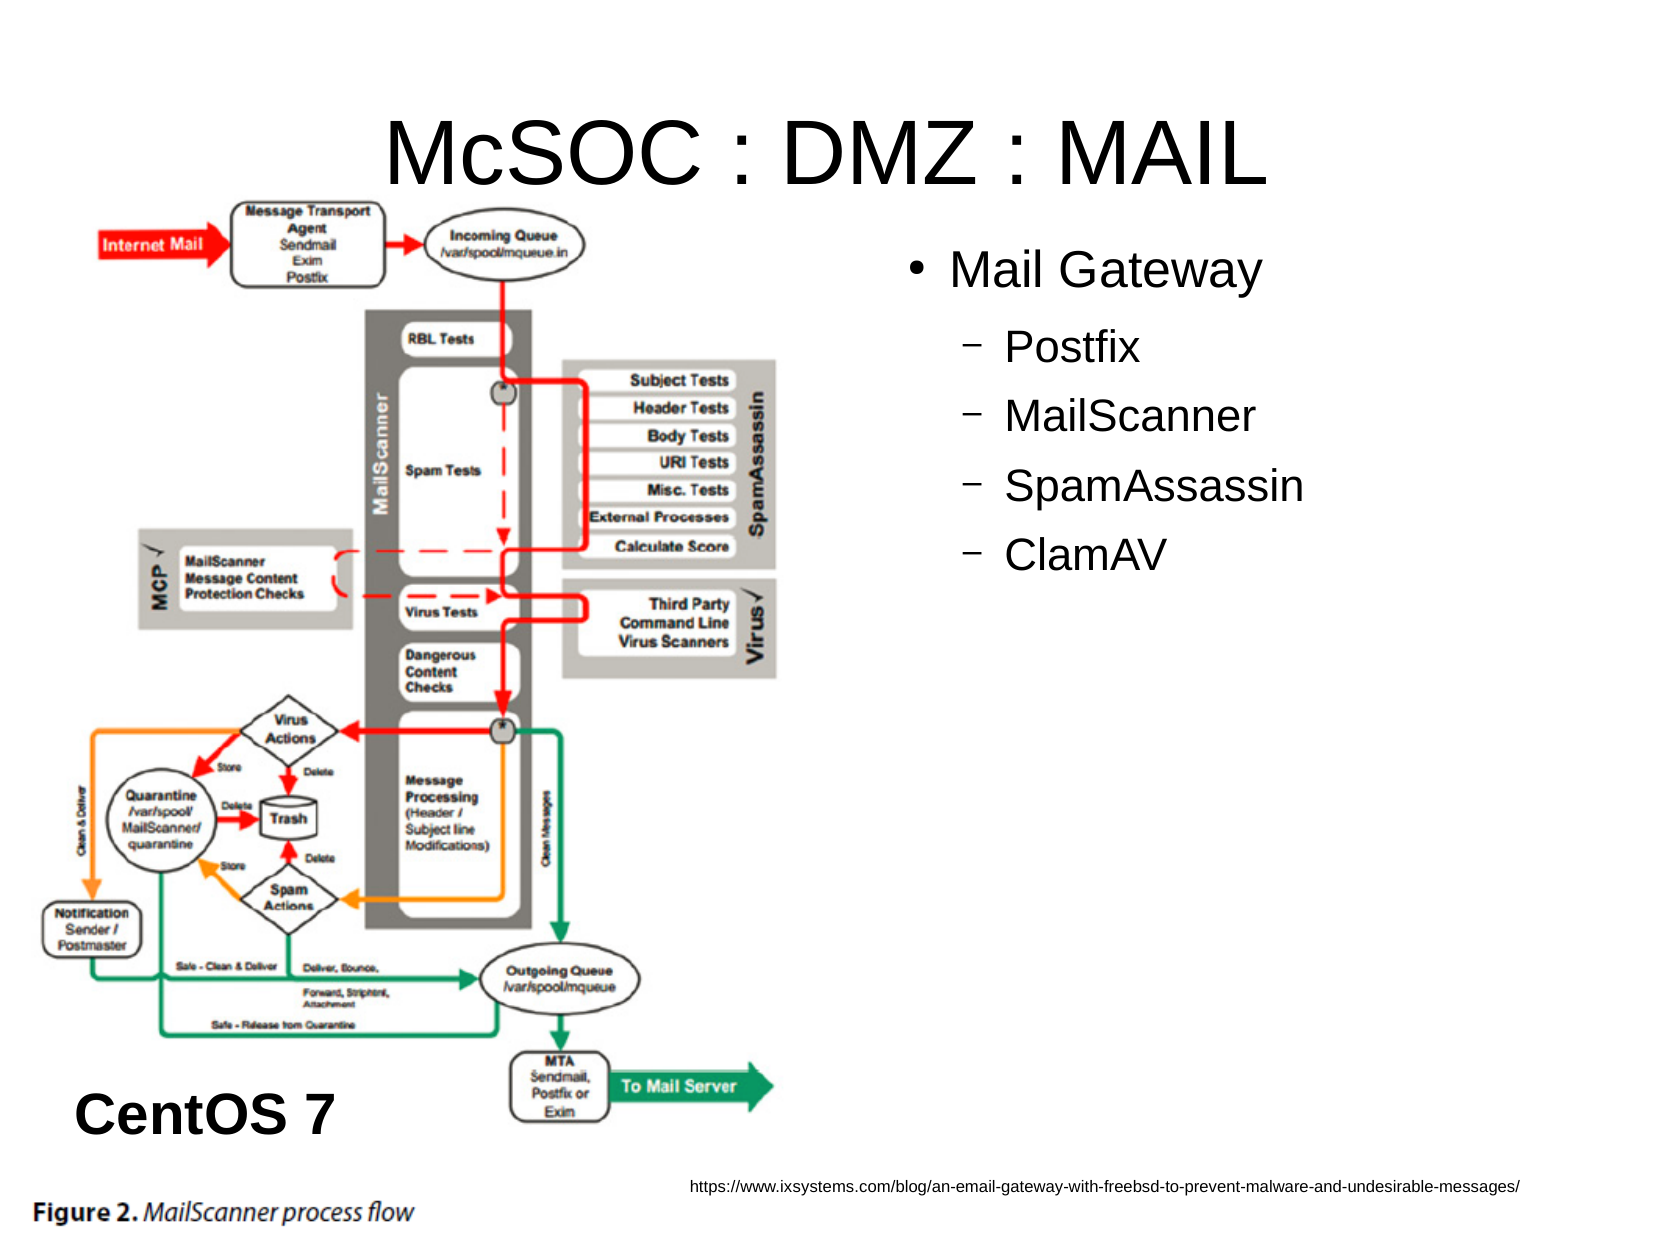

# McSOC : DMZ : MAIL
Mail Gateway
Postfix
MailScanner
SpamAssassin
ClamAV
CentOS 7
https://www.ixsystems.com/blog/an-email-gateway-with-freebsd-to-prevent-malware-and-undesirable-messages/